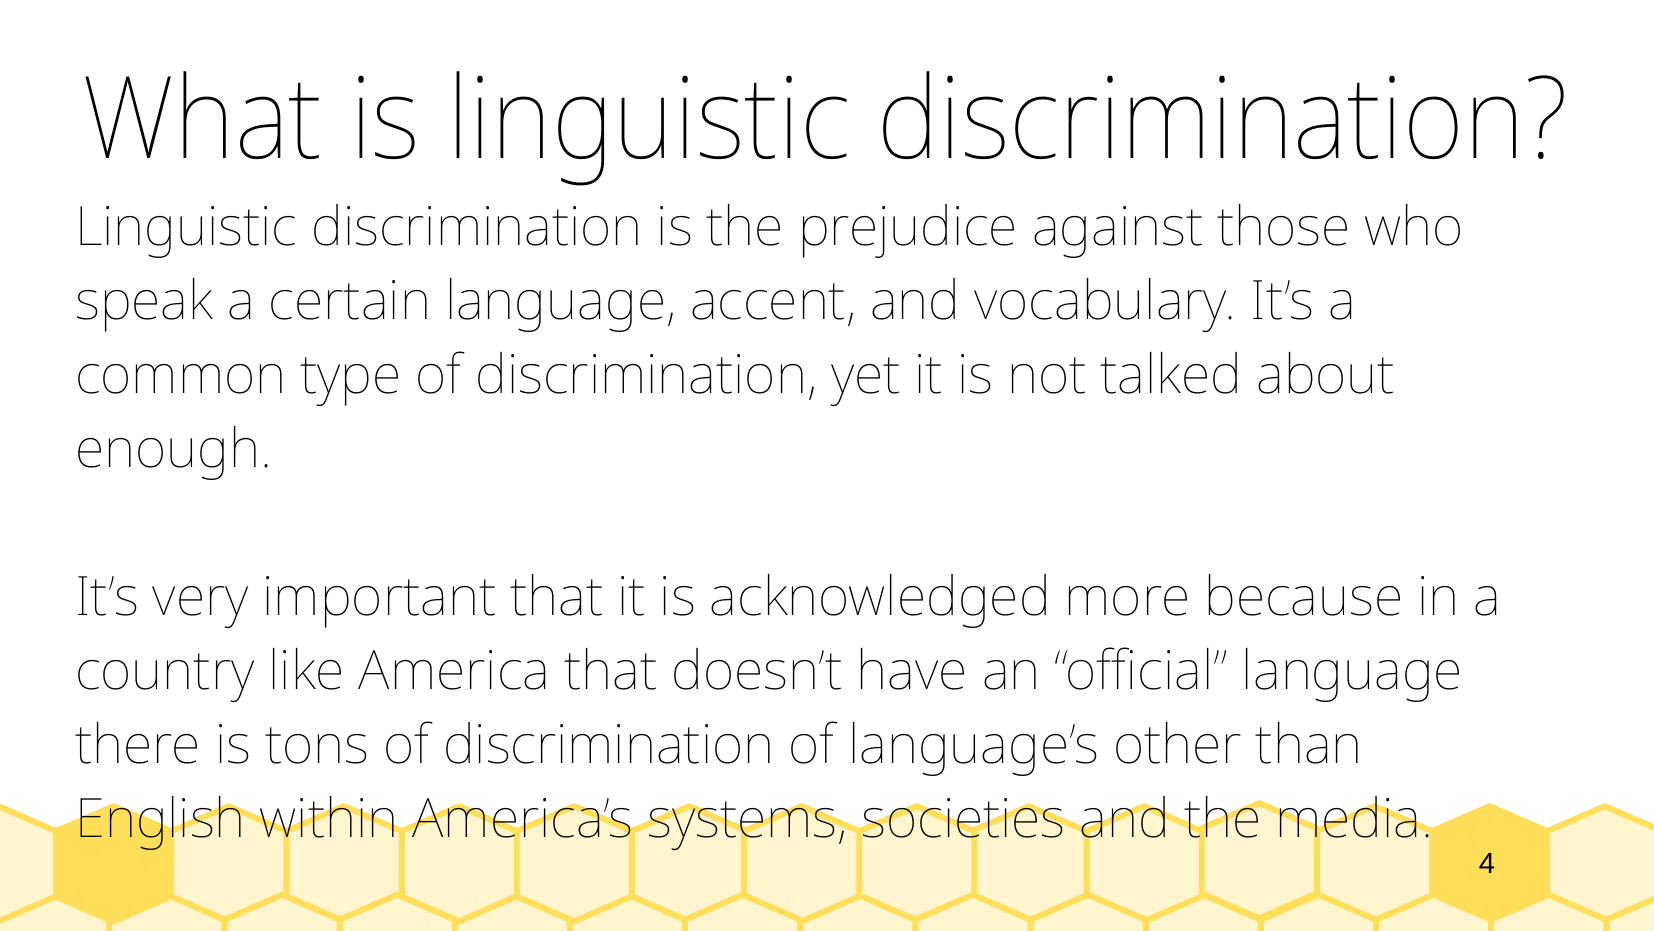

# What is linguistic discrimination?
Linguistic discrimination is the prejudice against those who speak a certain language, accent, and vocabulary. It’s a common type of discrimination, yet it is not talked about enough.
It’s very important that it is acknowledged more because in a country like America that doesn’t have an “official” language there is tons of discrimination of language’s other than English within America’s systems, societies and the media.